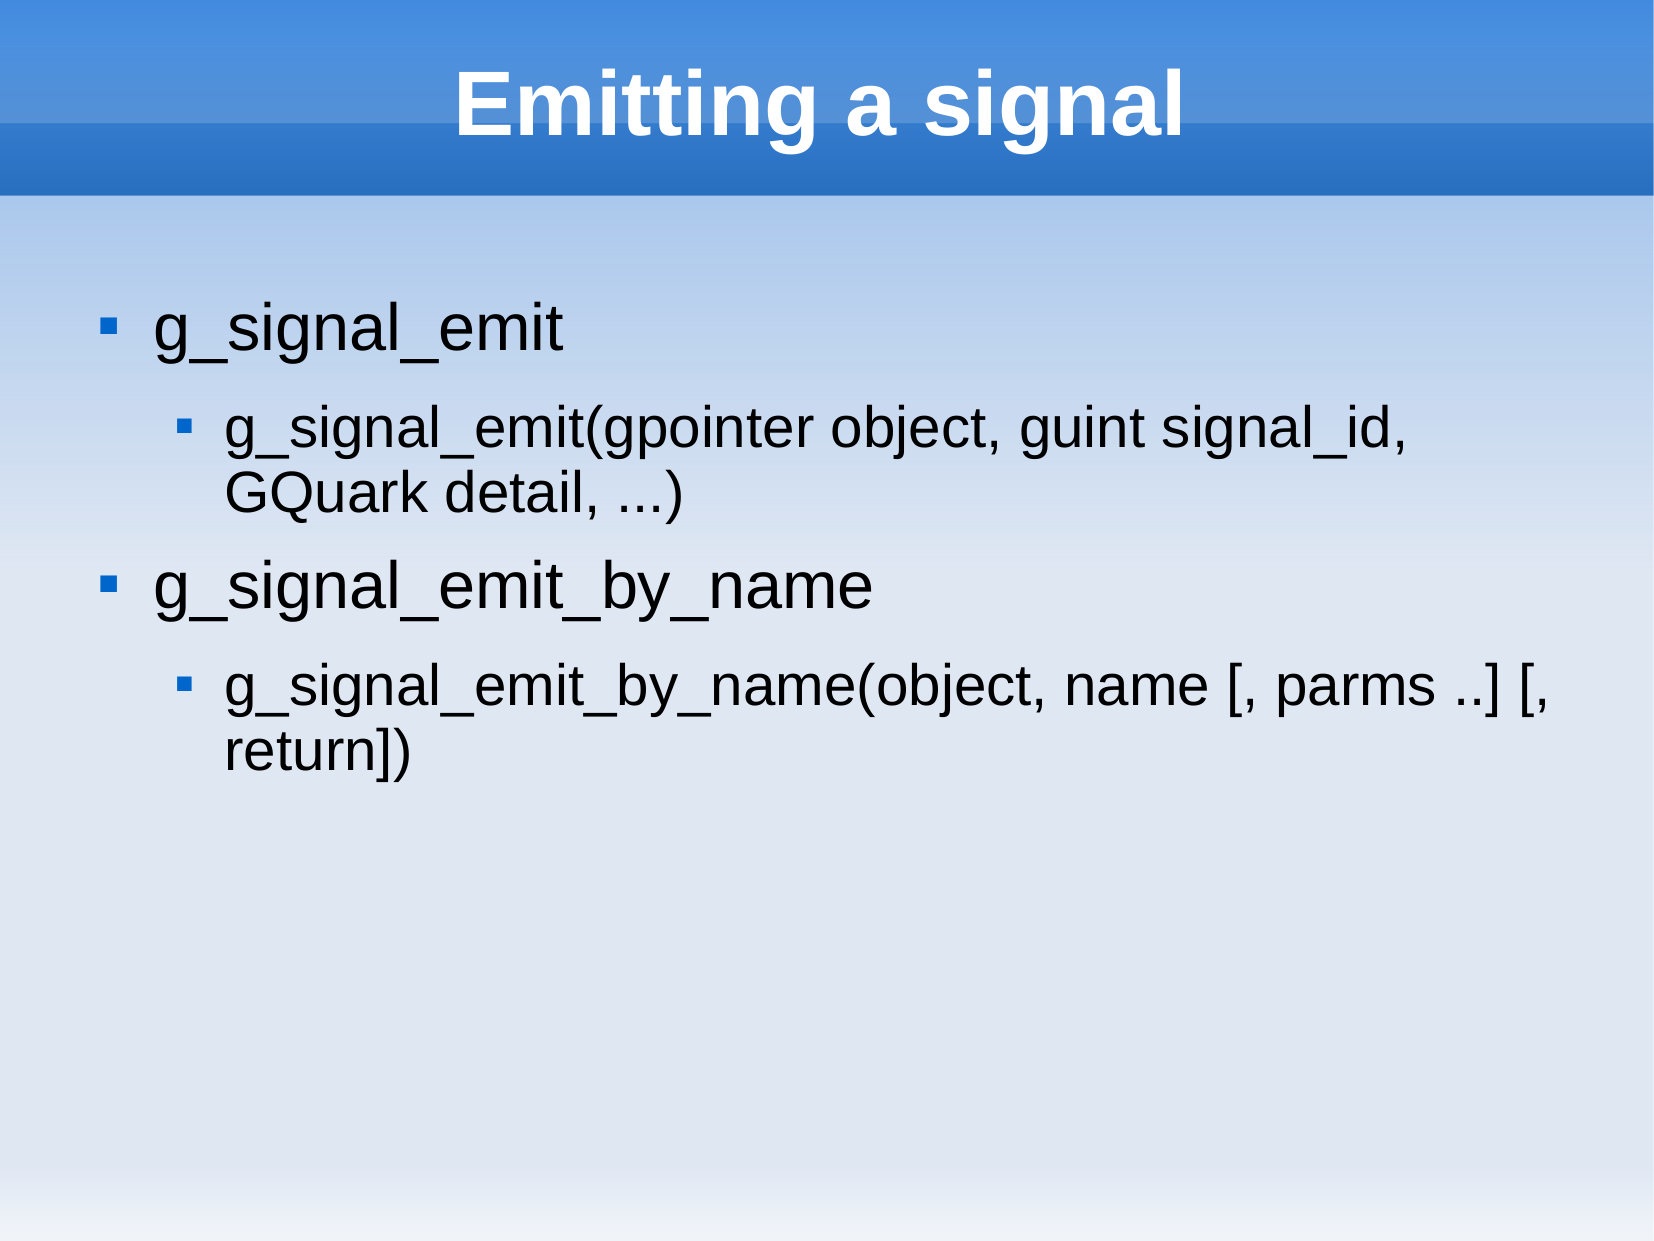

# Emitting a signal
g_signal_emit
g_signal_emit(gpointer object, guint signal_id, GQuark detail, ...)
g_signal_emit_by_name
g_signal_emit_by_name(object, name [, parms ..] [, return])